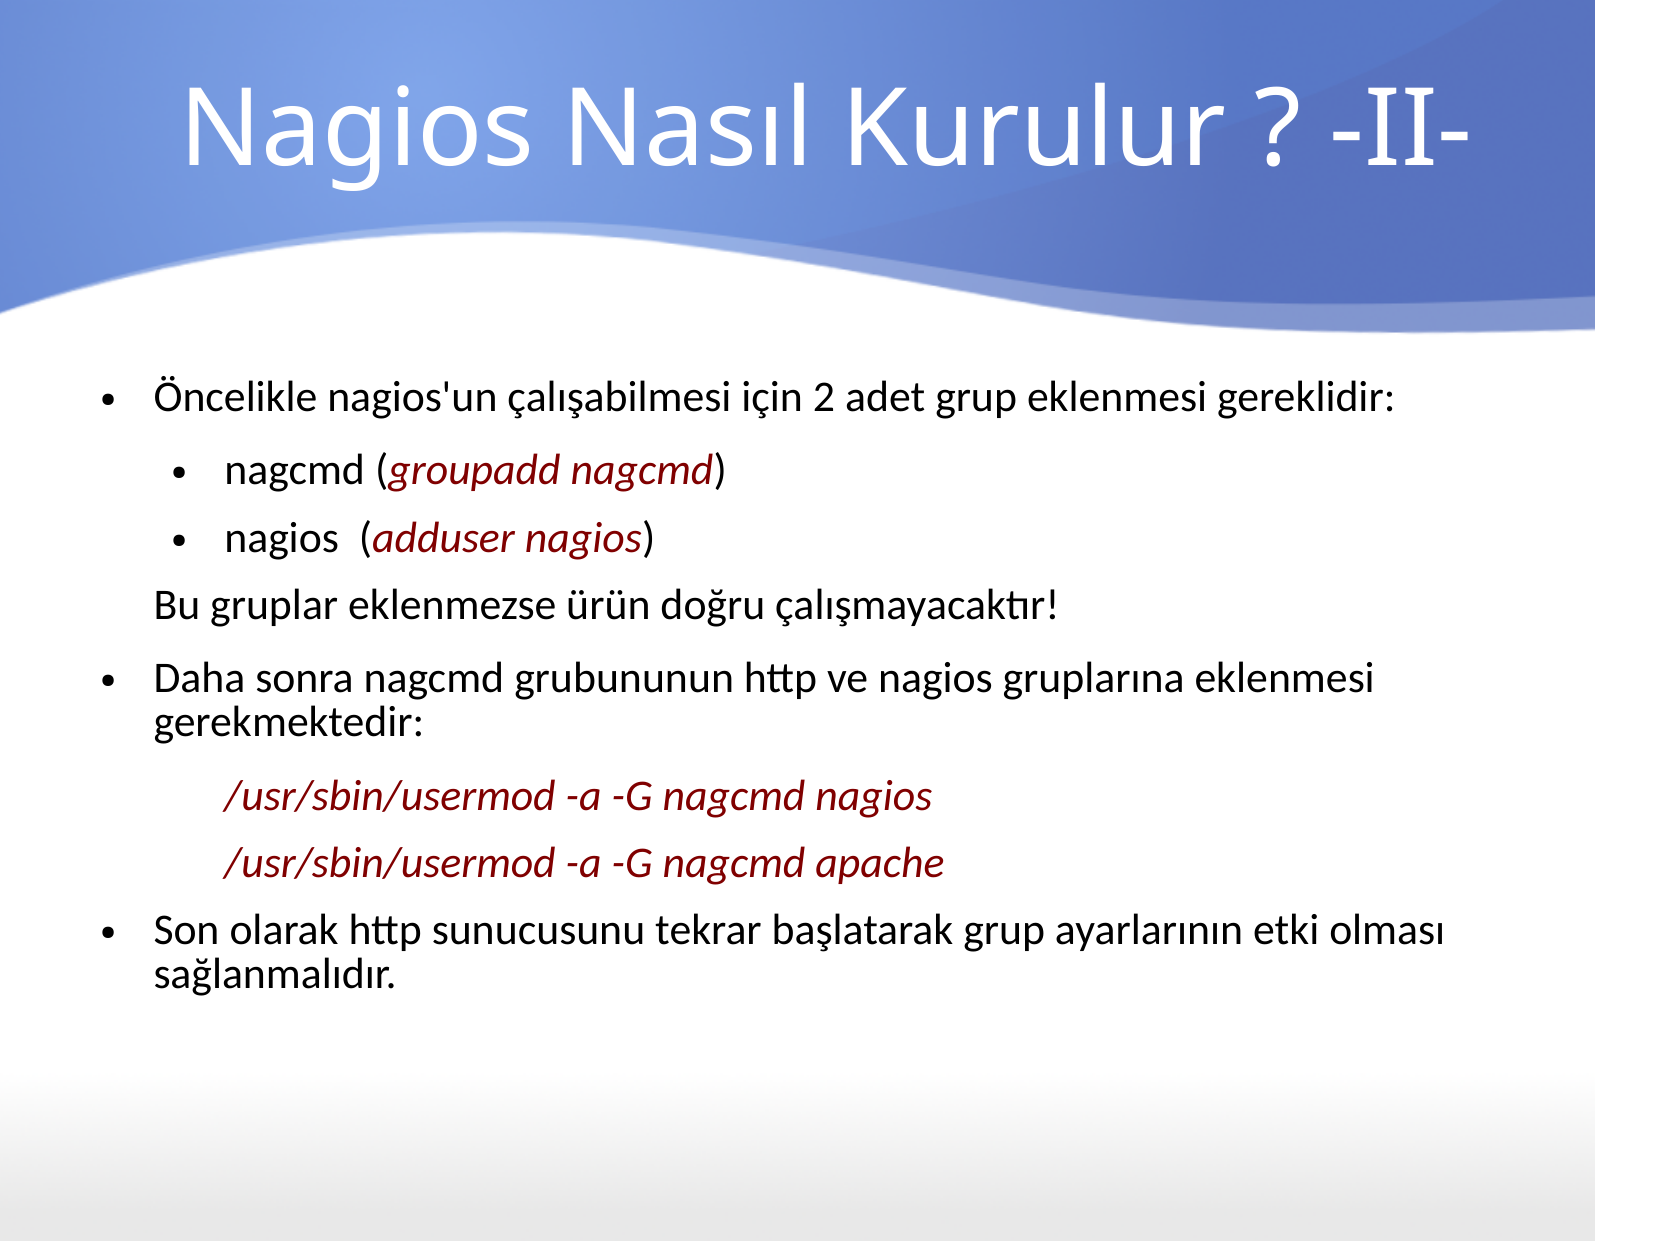

# Nagios Nasıl Kurulur ? -II-
Öncelikle nagios'un çalışabilmesi için 2 adet grup eklenmesi gereklidir:
nagcmd (groupadd nagcmd)
nagios (adduser nagios)
Bu gruplar eklenmezse ürün doğru çalışmayacaktır!
Daha sonra nagcmd grubununun http ve nagios gruplarına eklenmesi gerekmektedir:
/usr/sbin/usermod -a -G nagcmd nagios
/usr/sbin/usermod -a -G nagcmd apache
Son olarak http sunucusunu tekrar başlatarak grup ayarlarının etki olması sağlanmalıdır.